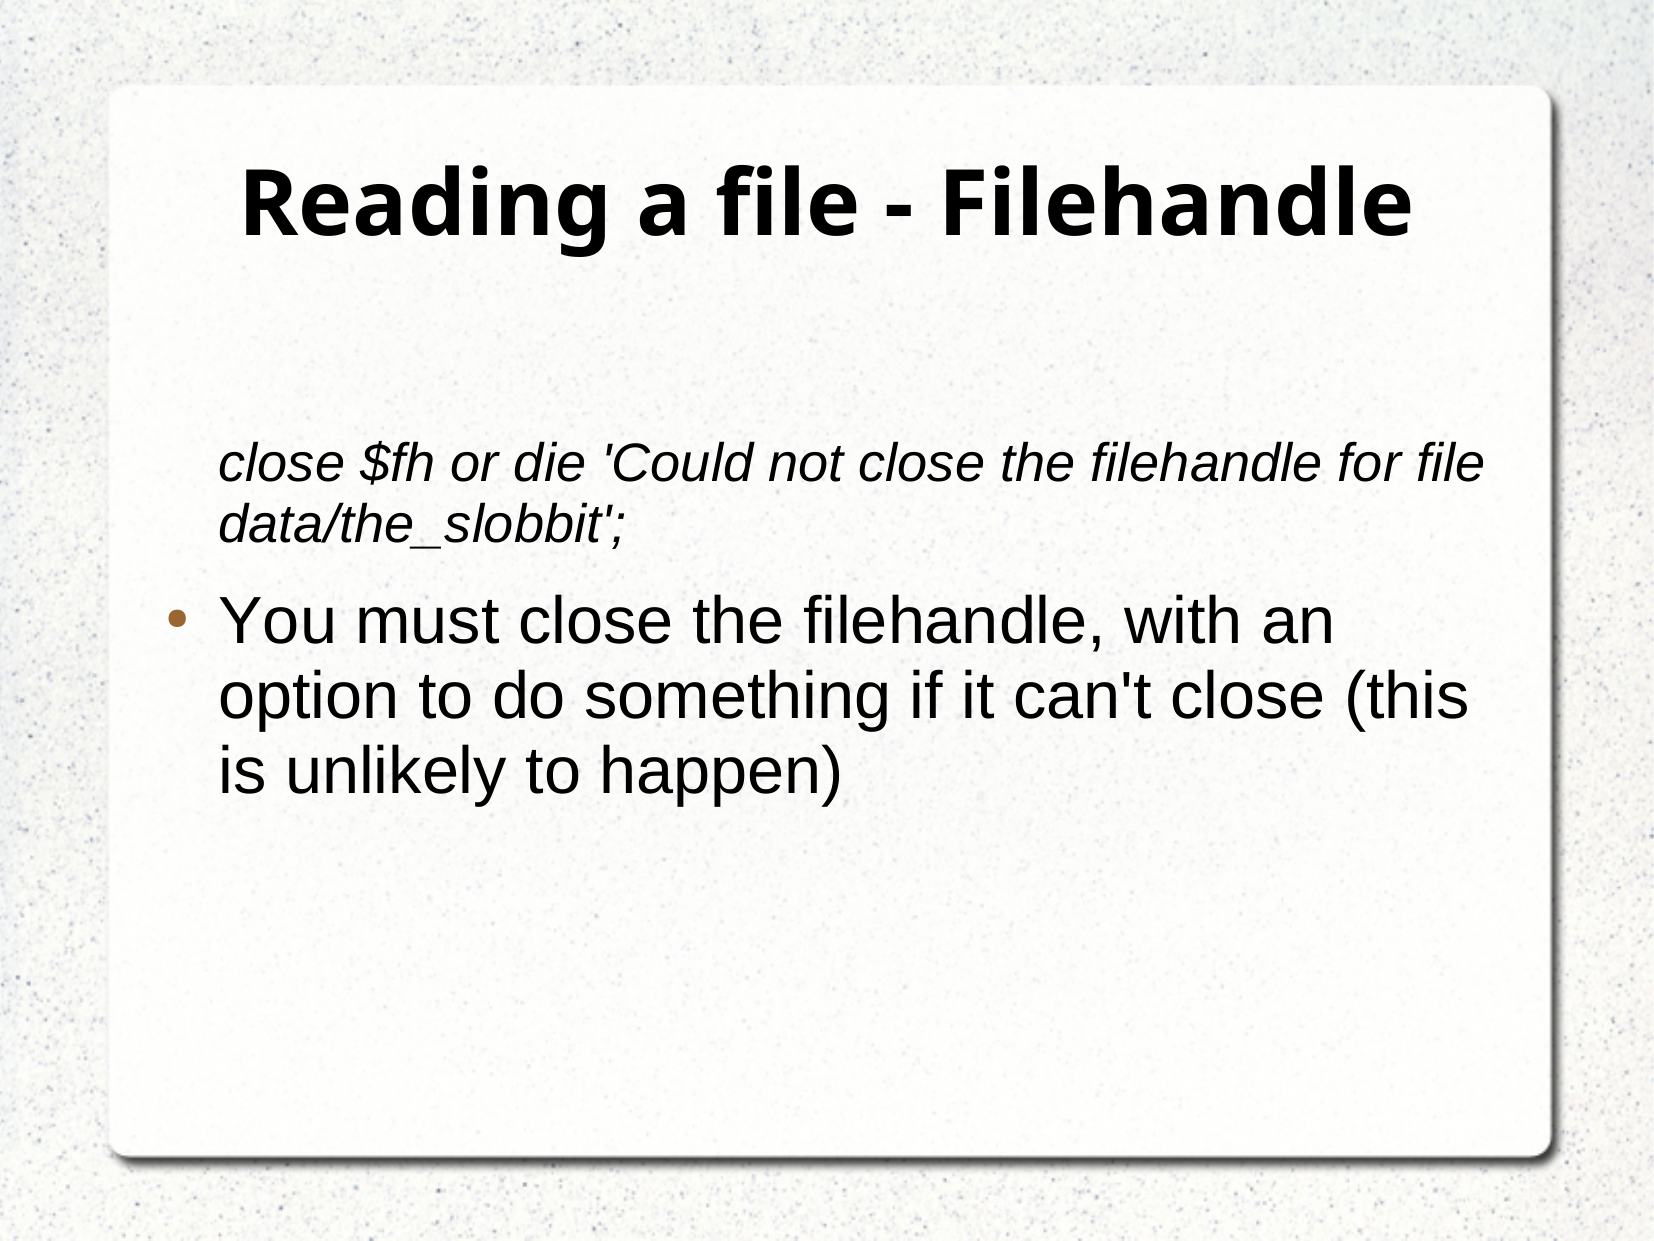

# Reading a file - Filehandle
close $fh or die 'Could not close the filehandle for file data/the_slobbit';
You must close the filehandle, with an option to do something if it can't close (this is unlikely to happen)